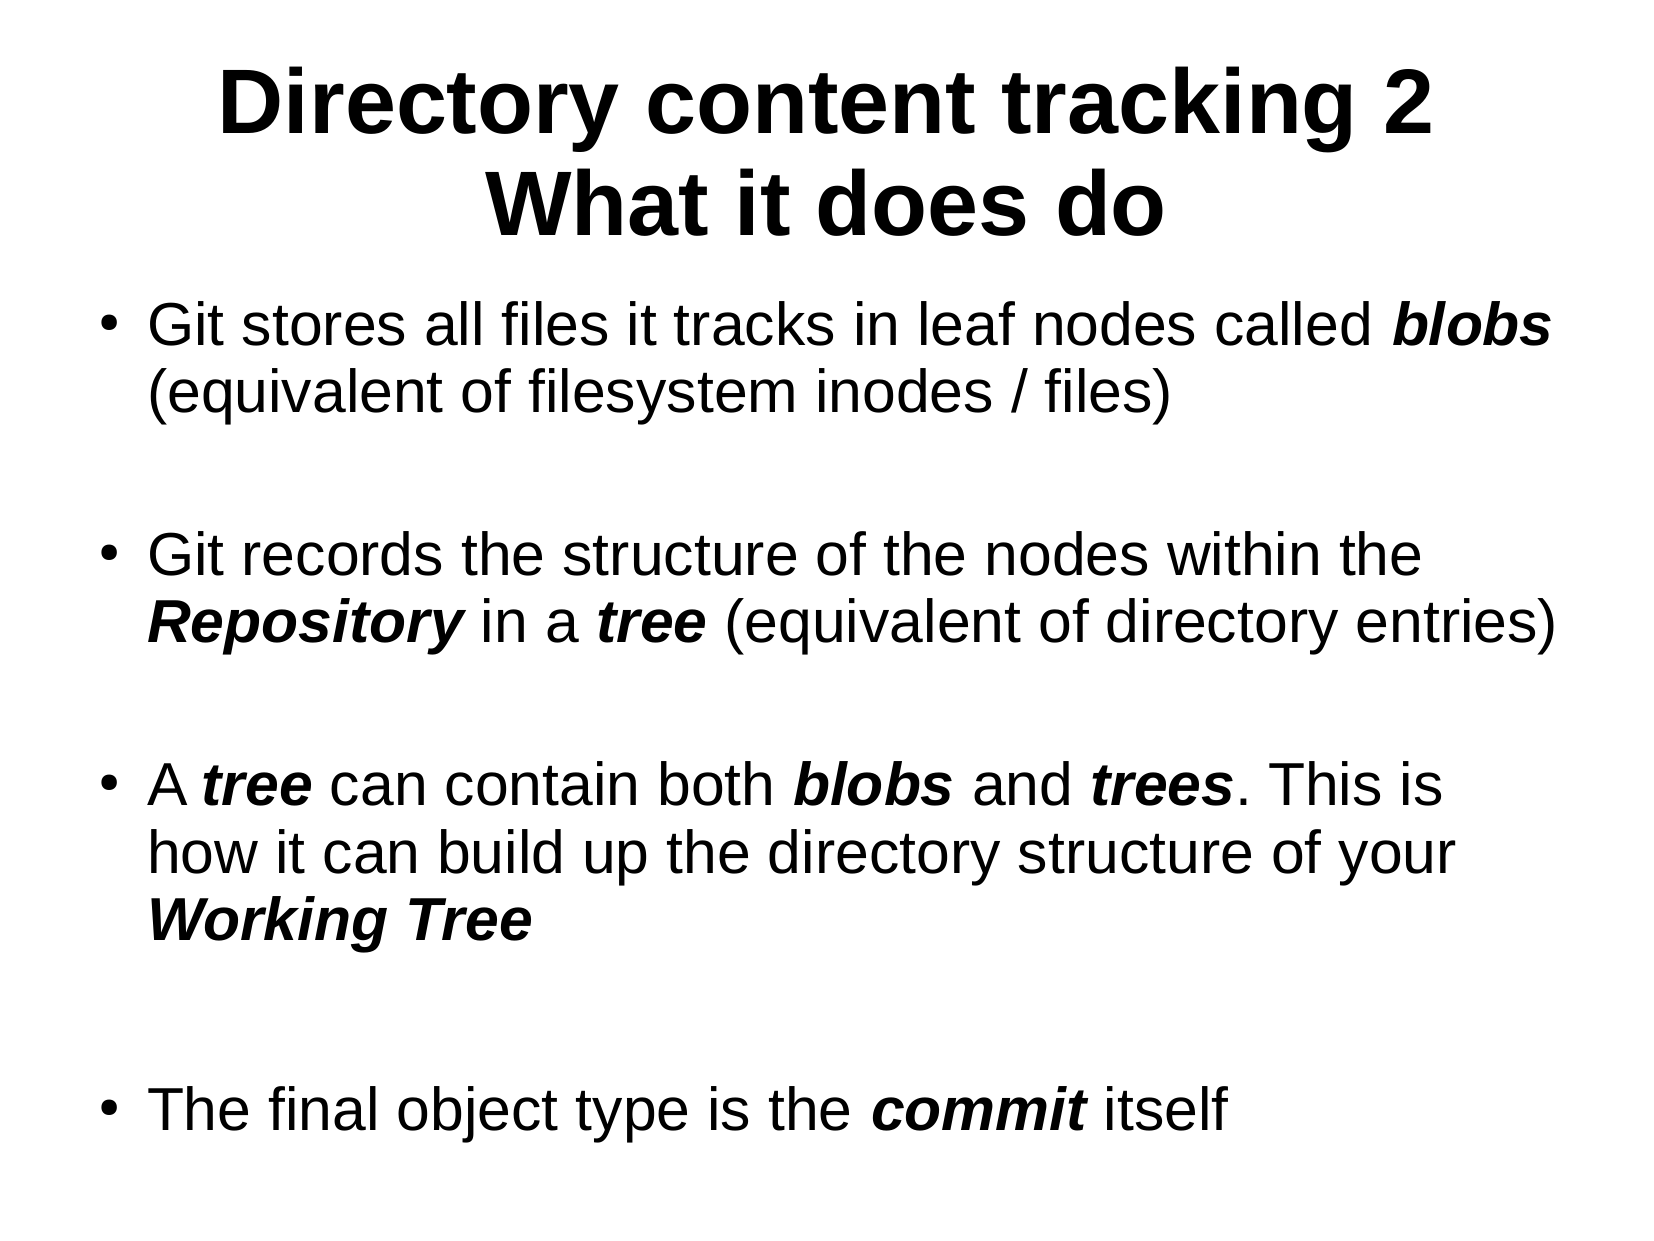

# Directory content tracking 2 What it does do
Git stores all files it tracks in leaf nodes called blobs (equivalent of filesystem inodes / files)
Git records the structure of the nodes within the Repository in a tree (equivalent of directory entries)
A tree can contain both blobs and trees. This is how it can build up the directory structure of your Working Tree
The final object type is the commit itself